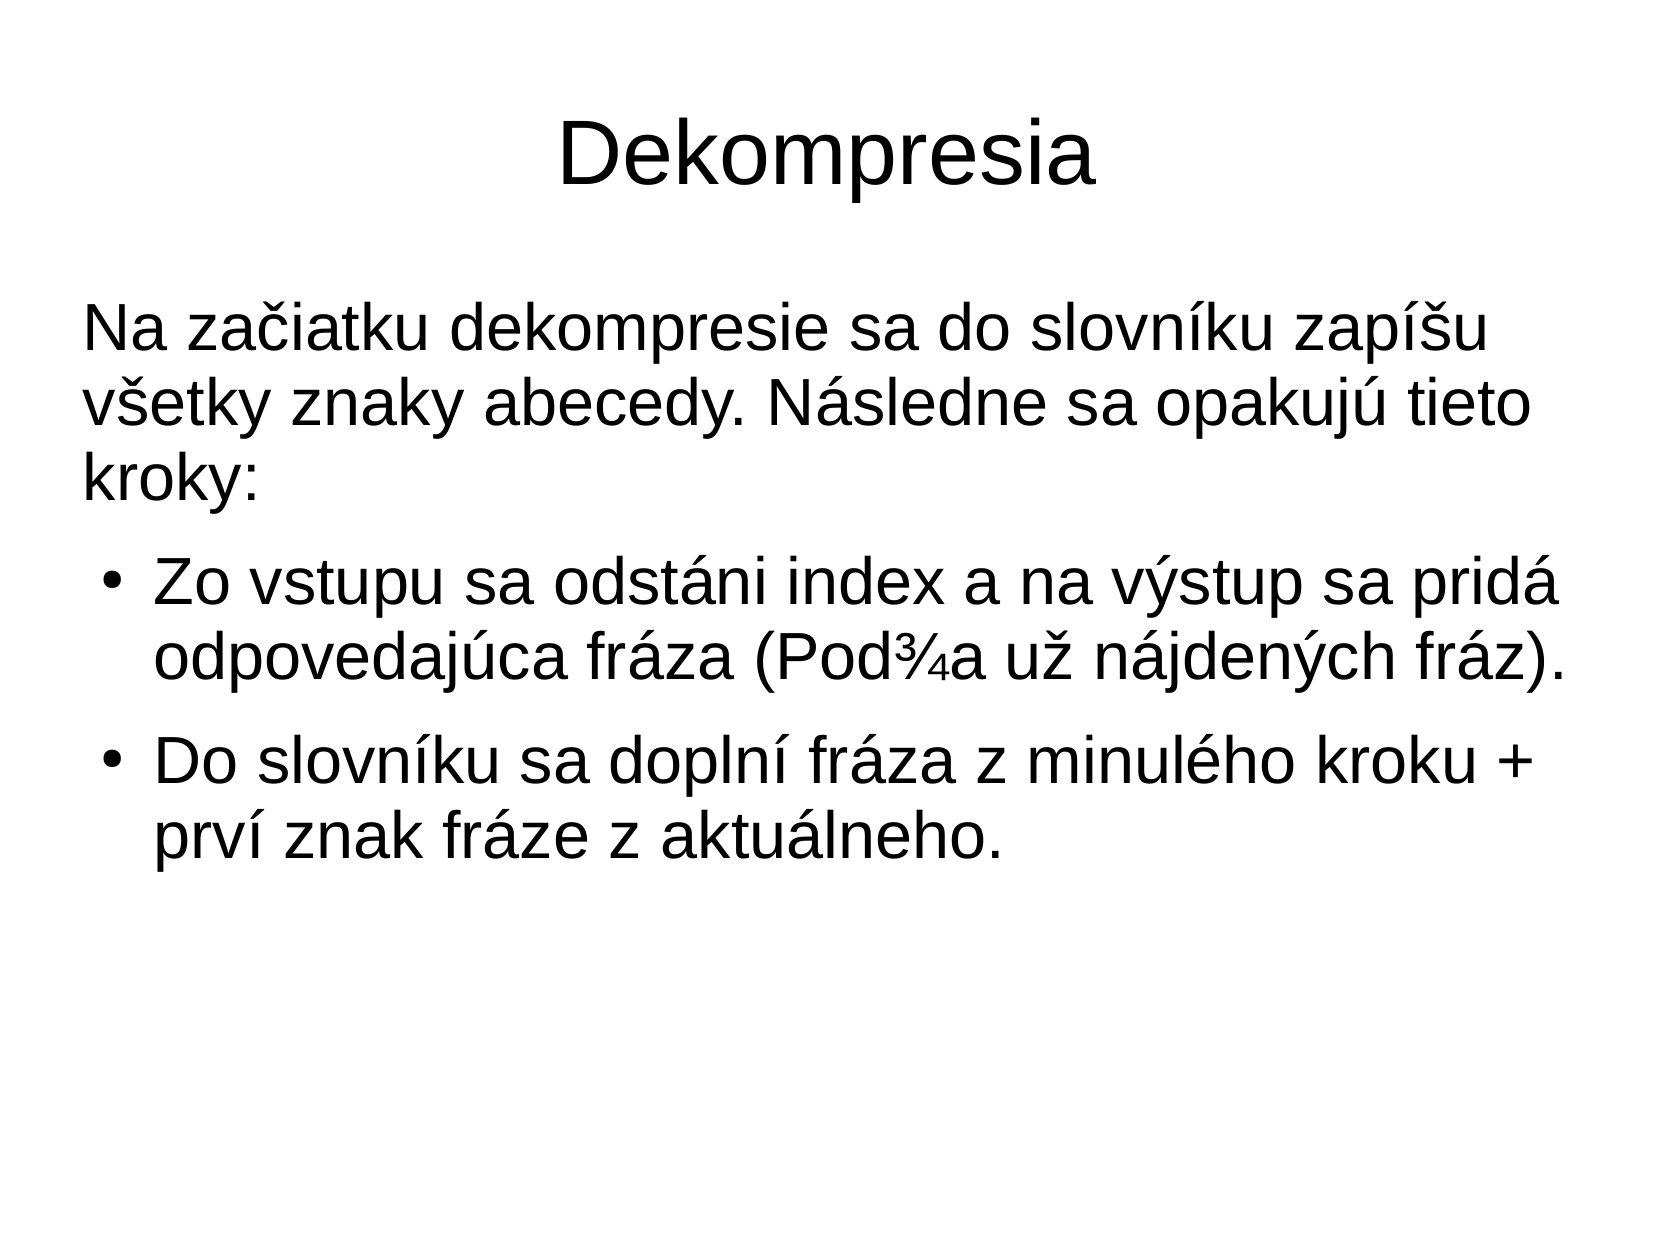

# Dekompresia
Na začiatku dekompresie sa do slovníku zapíšu všetky znaky abecedy. Následne sa opakujú tieto kroky:
Zo vstupu sa odstáni index a na výstup sa pridá odpovedajúca fráza (Pod¾a už nájdených fráz).
Do slovníku sa doplní fráza z minulého kroku + prví znak fráze z aktuálneho.